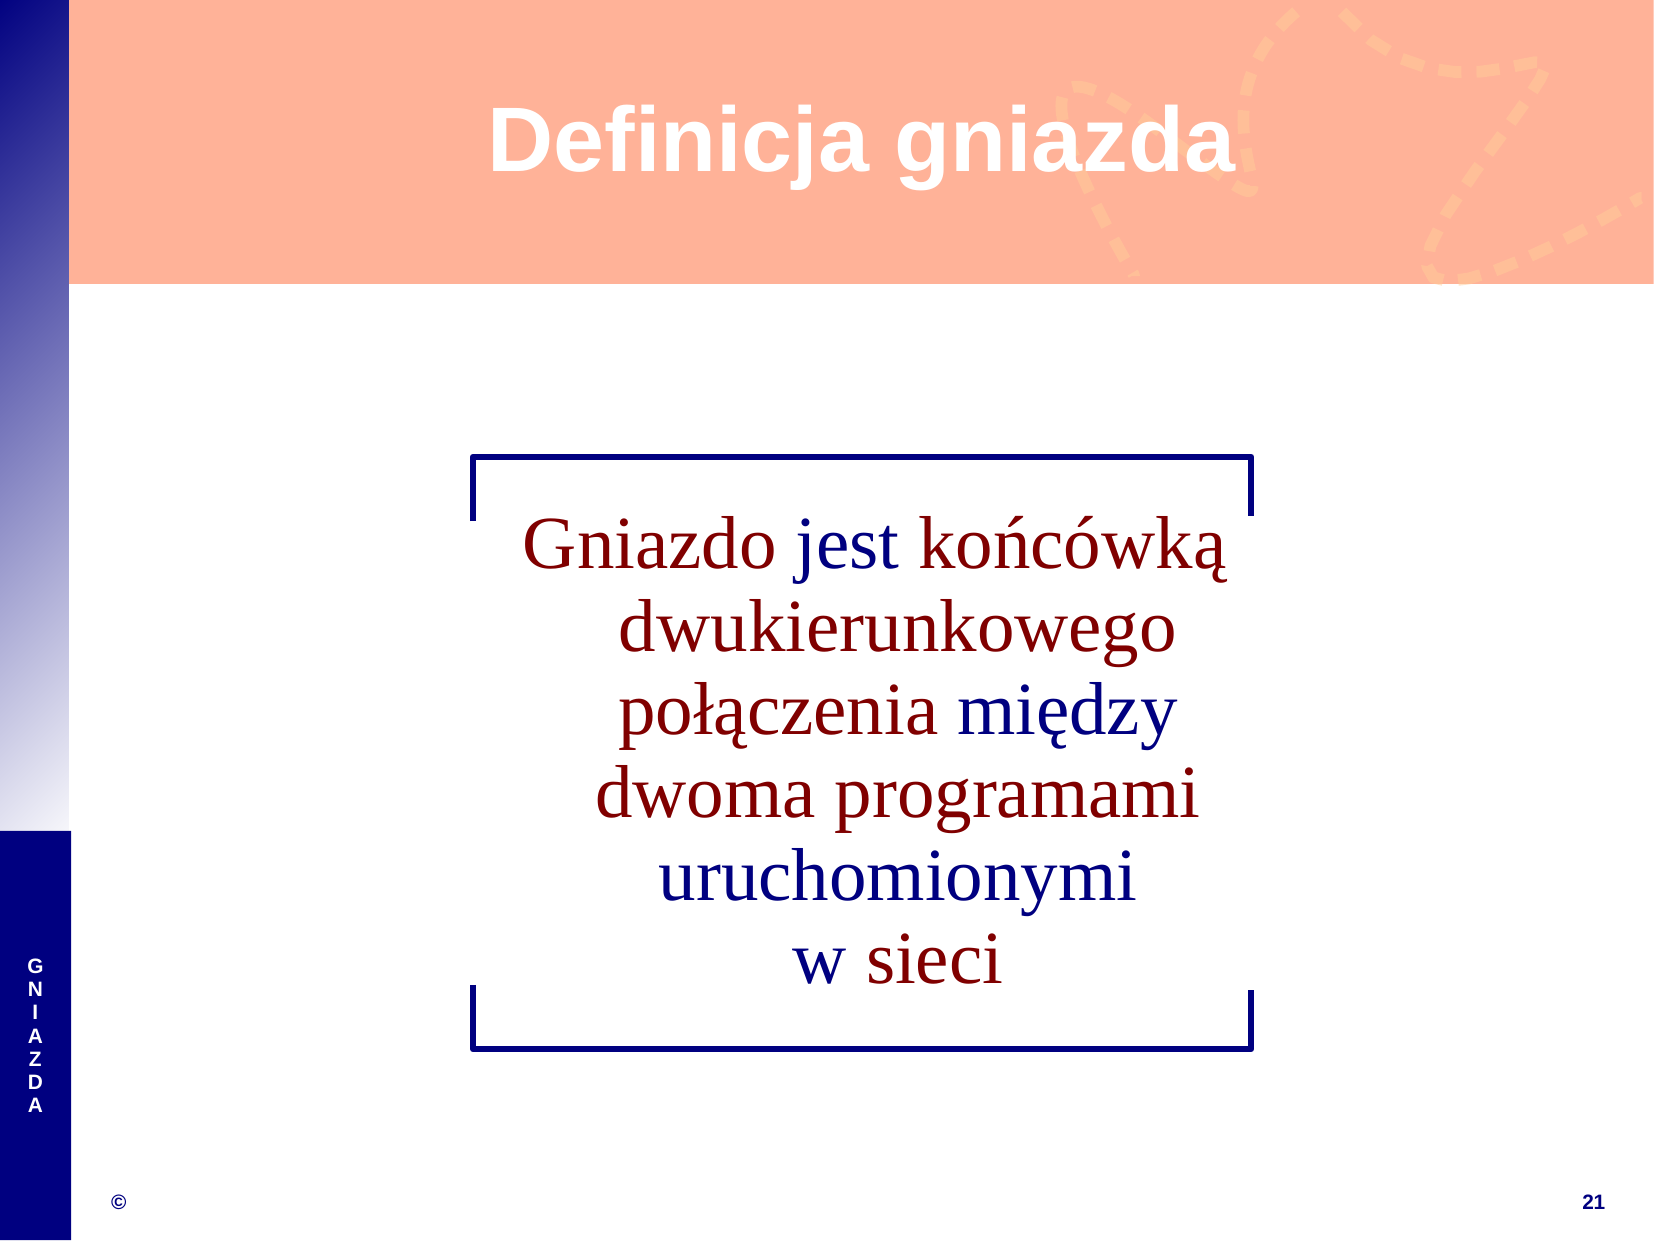

# Definicja gniazda
Gniazdo jest końcówką dwukierunkowego połączenia między dwoma programami uruchomionymi
w sieci
G
N
I
A
Z
D
A